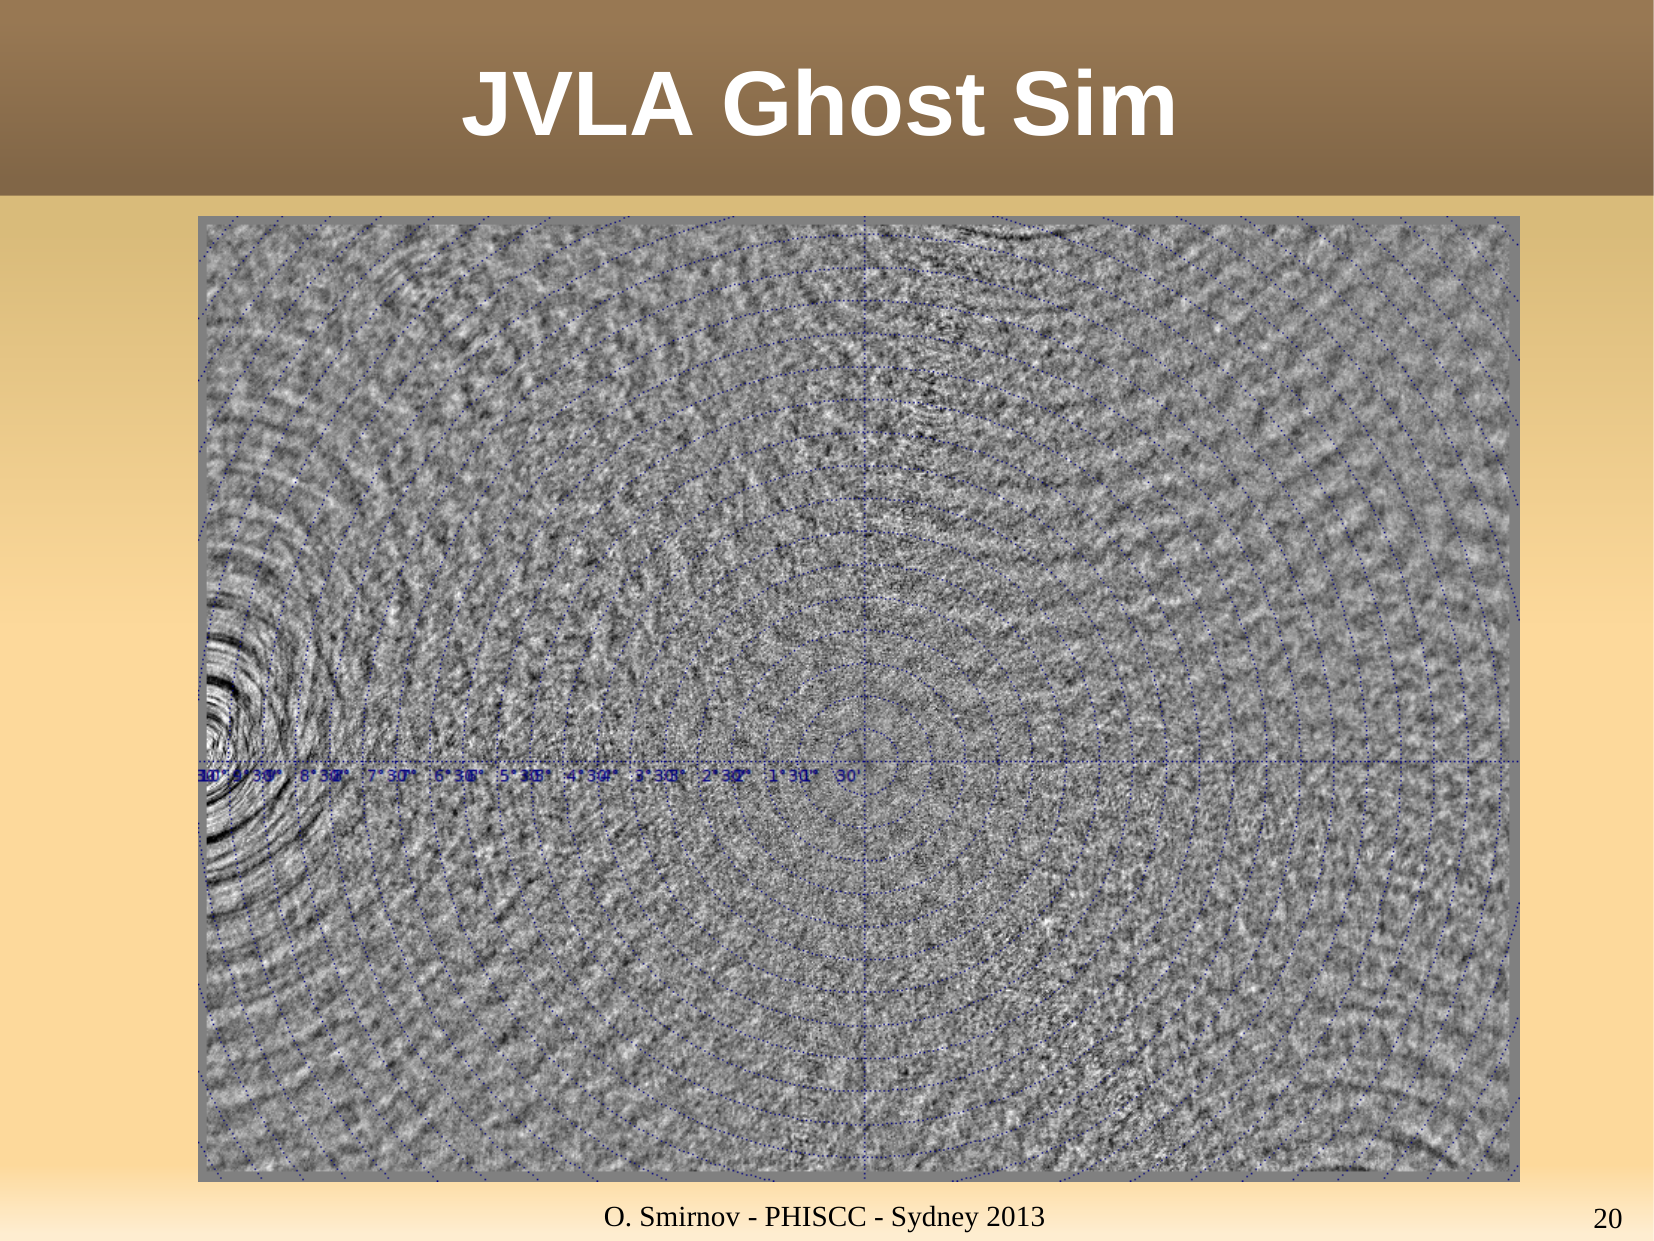

# JVLA Ghost Sim
O. Smirnov - PHISCC - Sydney 2013
20